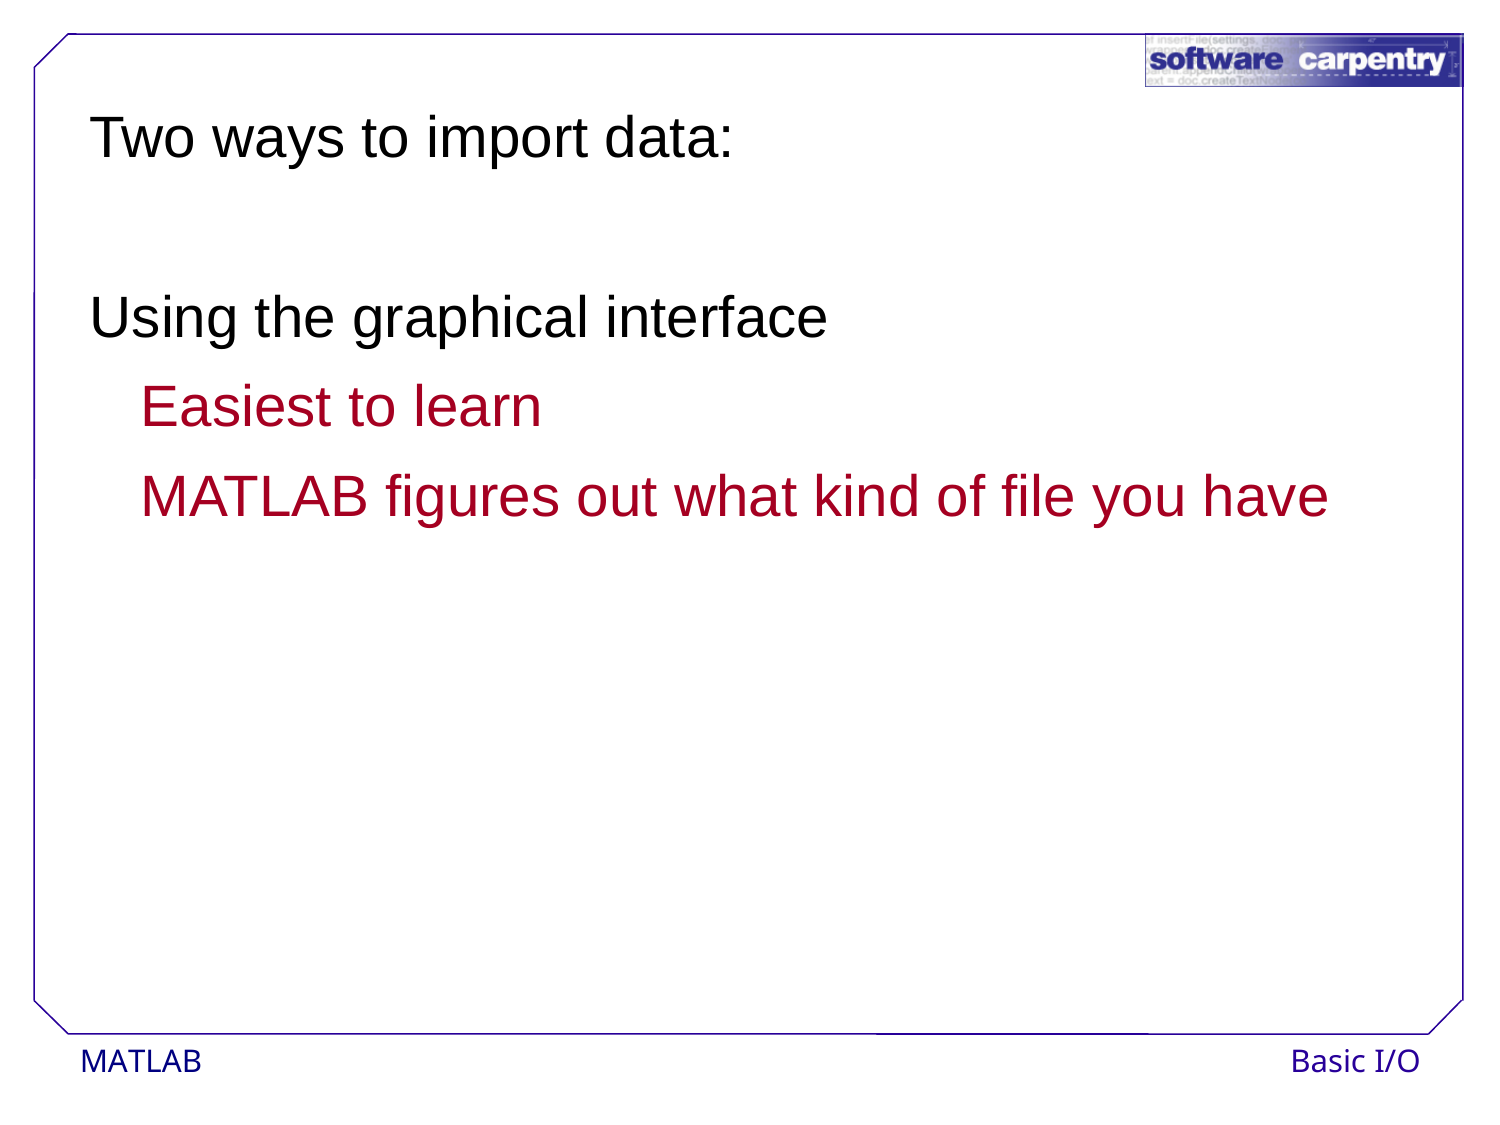

# Two ways to import data:
Using the graphical interface
	Easiest to learn
	MATLAB figures out what kind of file you have